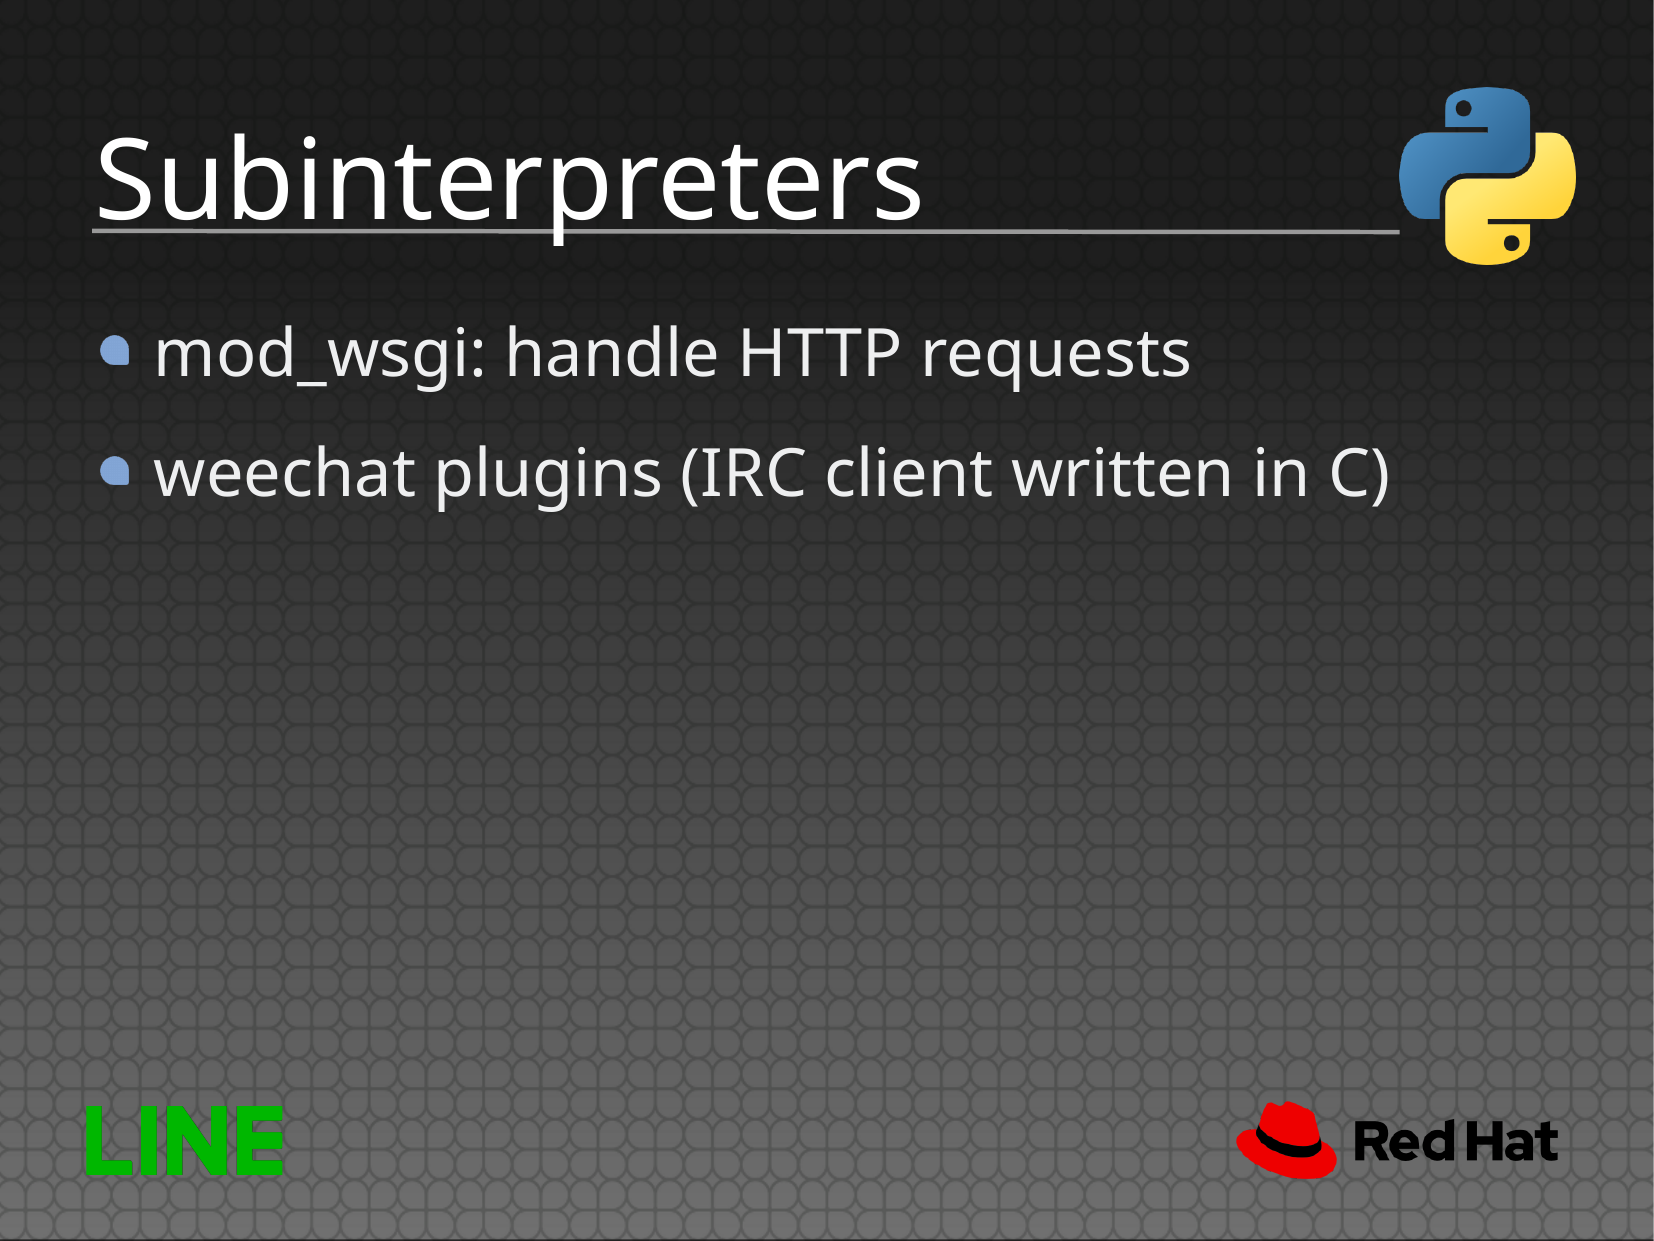

Subinterpreters
# mod_wsgi: handle HTTP requests
weechat plugins (IRC client written in C)